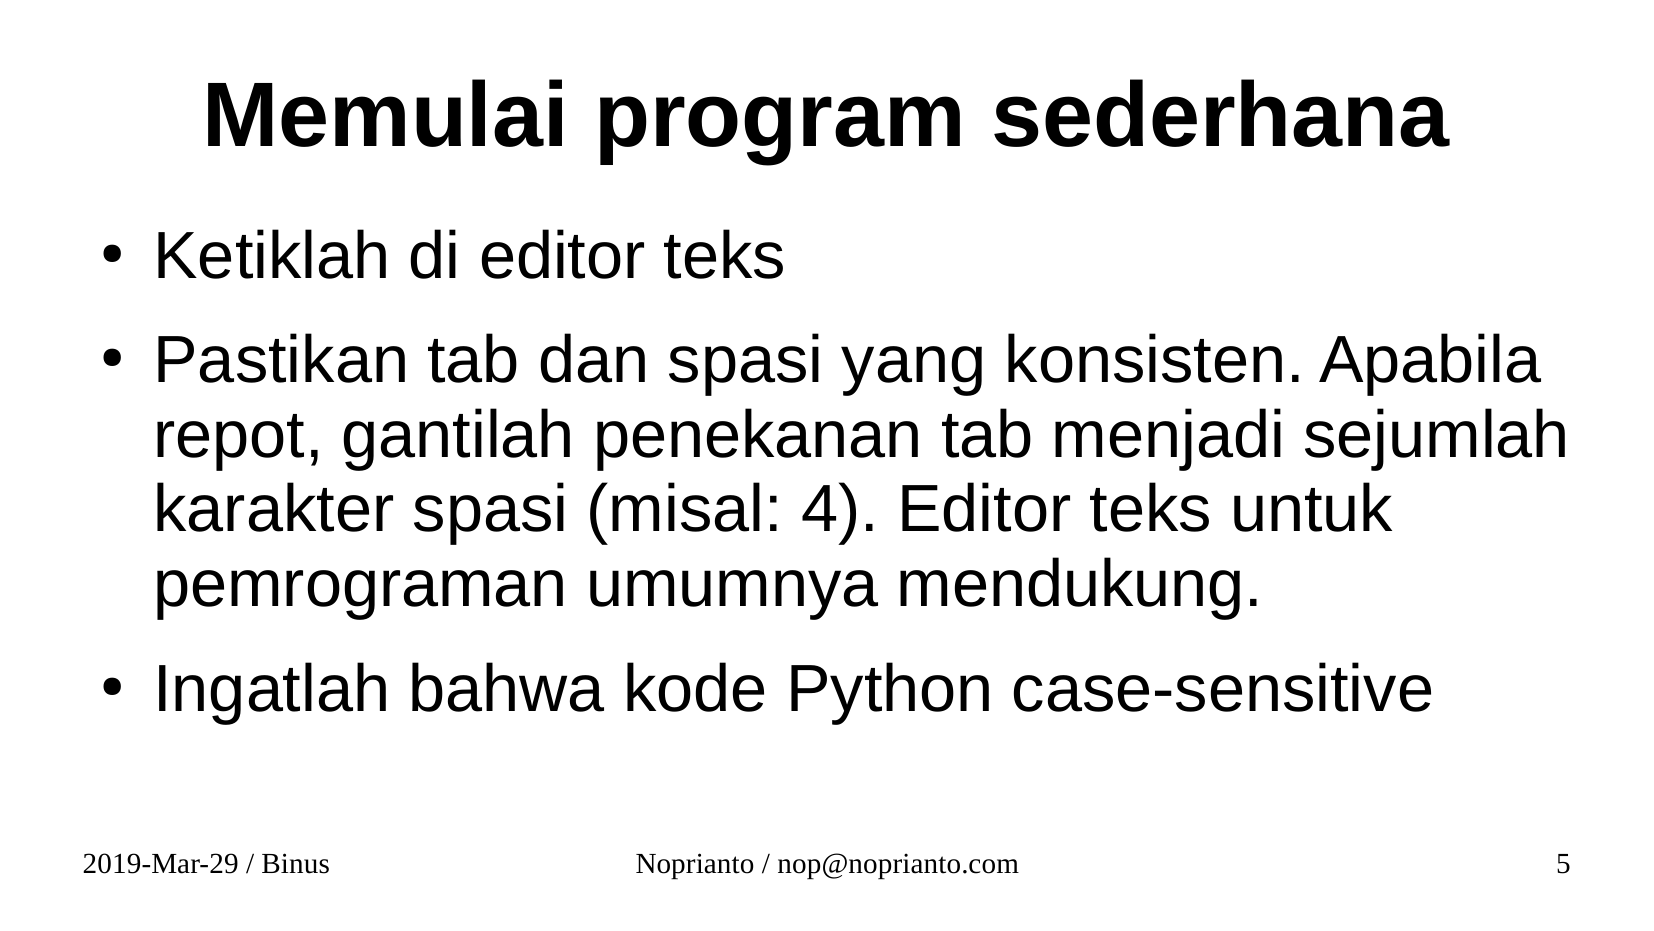

# Memulai program sederhana
Ketiklah di editor teks
Pastikan tab dan spasi yang konsisten. Apabila repot, gantilah penekanan tab menjadi sejumlah karakter spasi (misal: 4). Editor teks untuk pemrograman umumnya mendukung.
Ingatlah bahwa kode Python case-sensitive
2019-Mar-29 / Binus
Noprianto / nop@noprianto.com
5